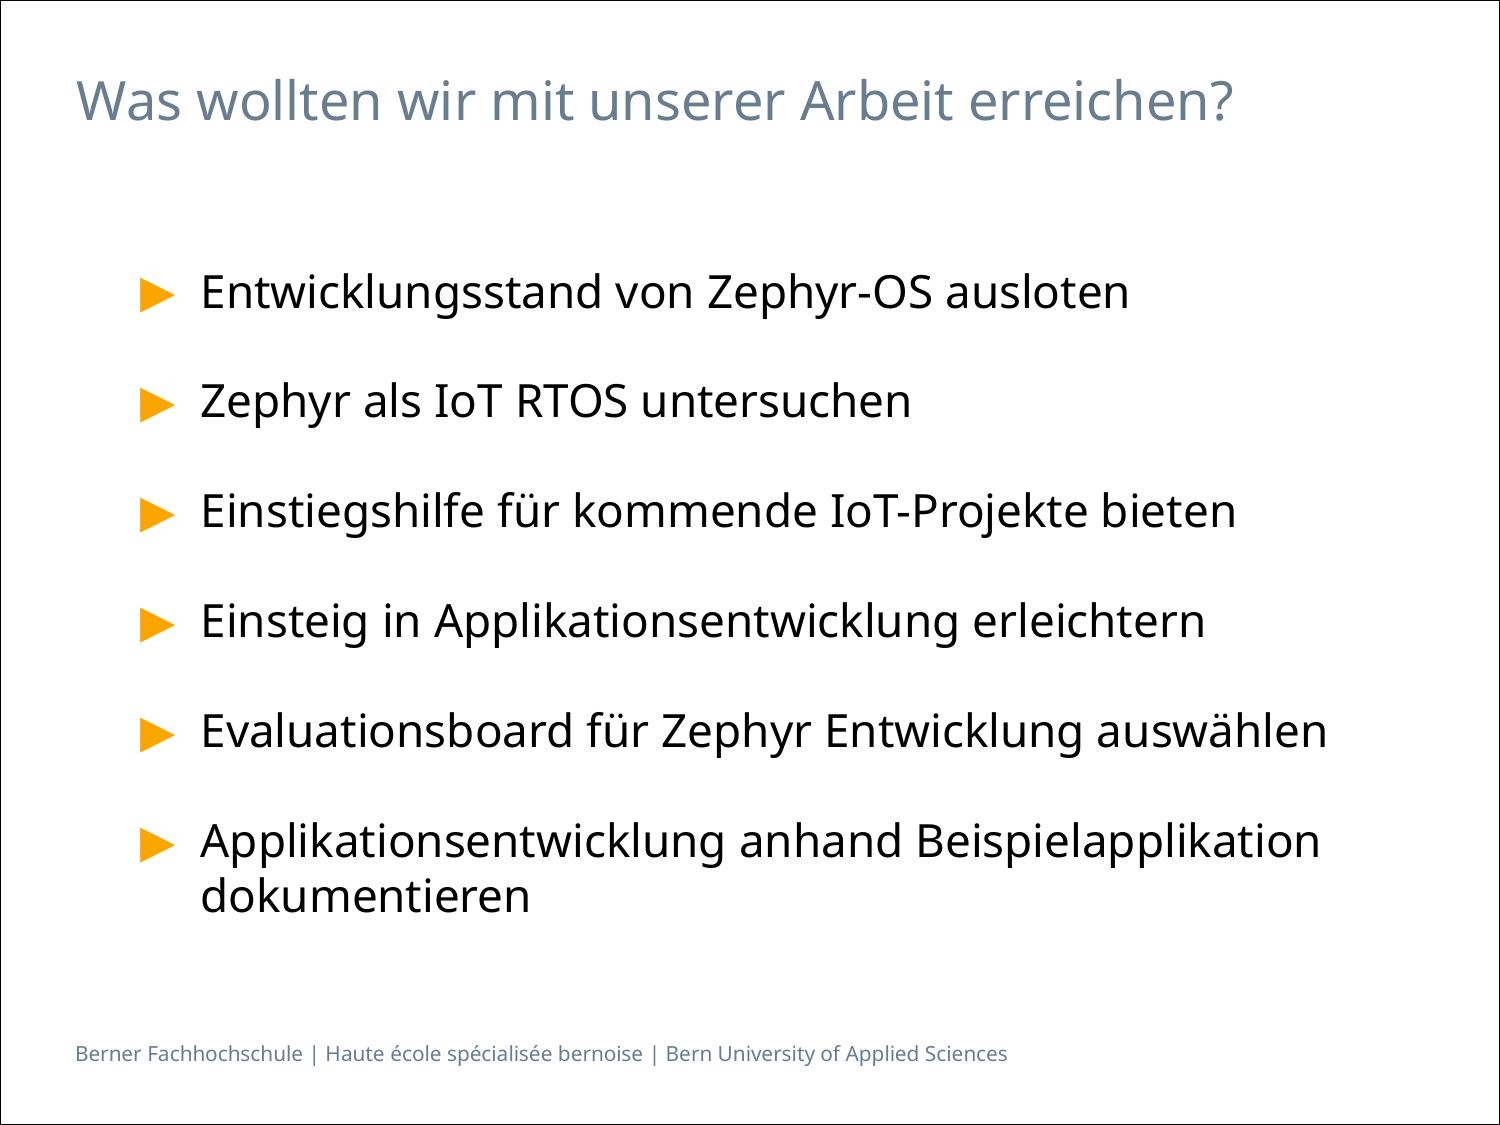

# Was wollten wir mit unserer Arbeit erreichen?
Entwicklungsstand von Zephyr-OS ausloten
Zephyr als IoT RTOS untersuchen
Einstiegshilfe für kommende IoT-Projekte bieten
Einsteig in Applikationsentwicklung erleichtern
Evaluationsboard für Zephyr Entwicklung auswählen
Applikationsentwicklung anhand Beispielapplikation dokumentieren